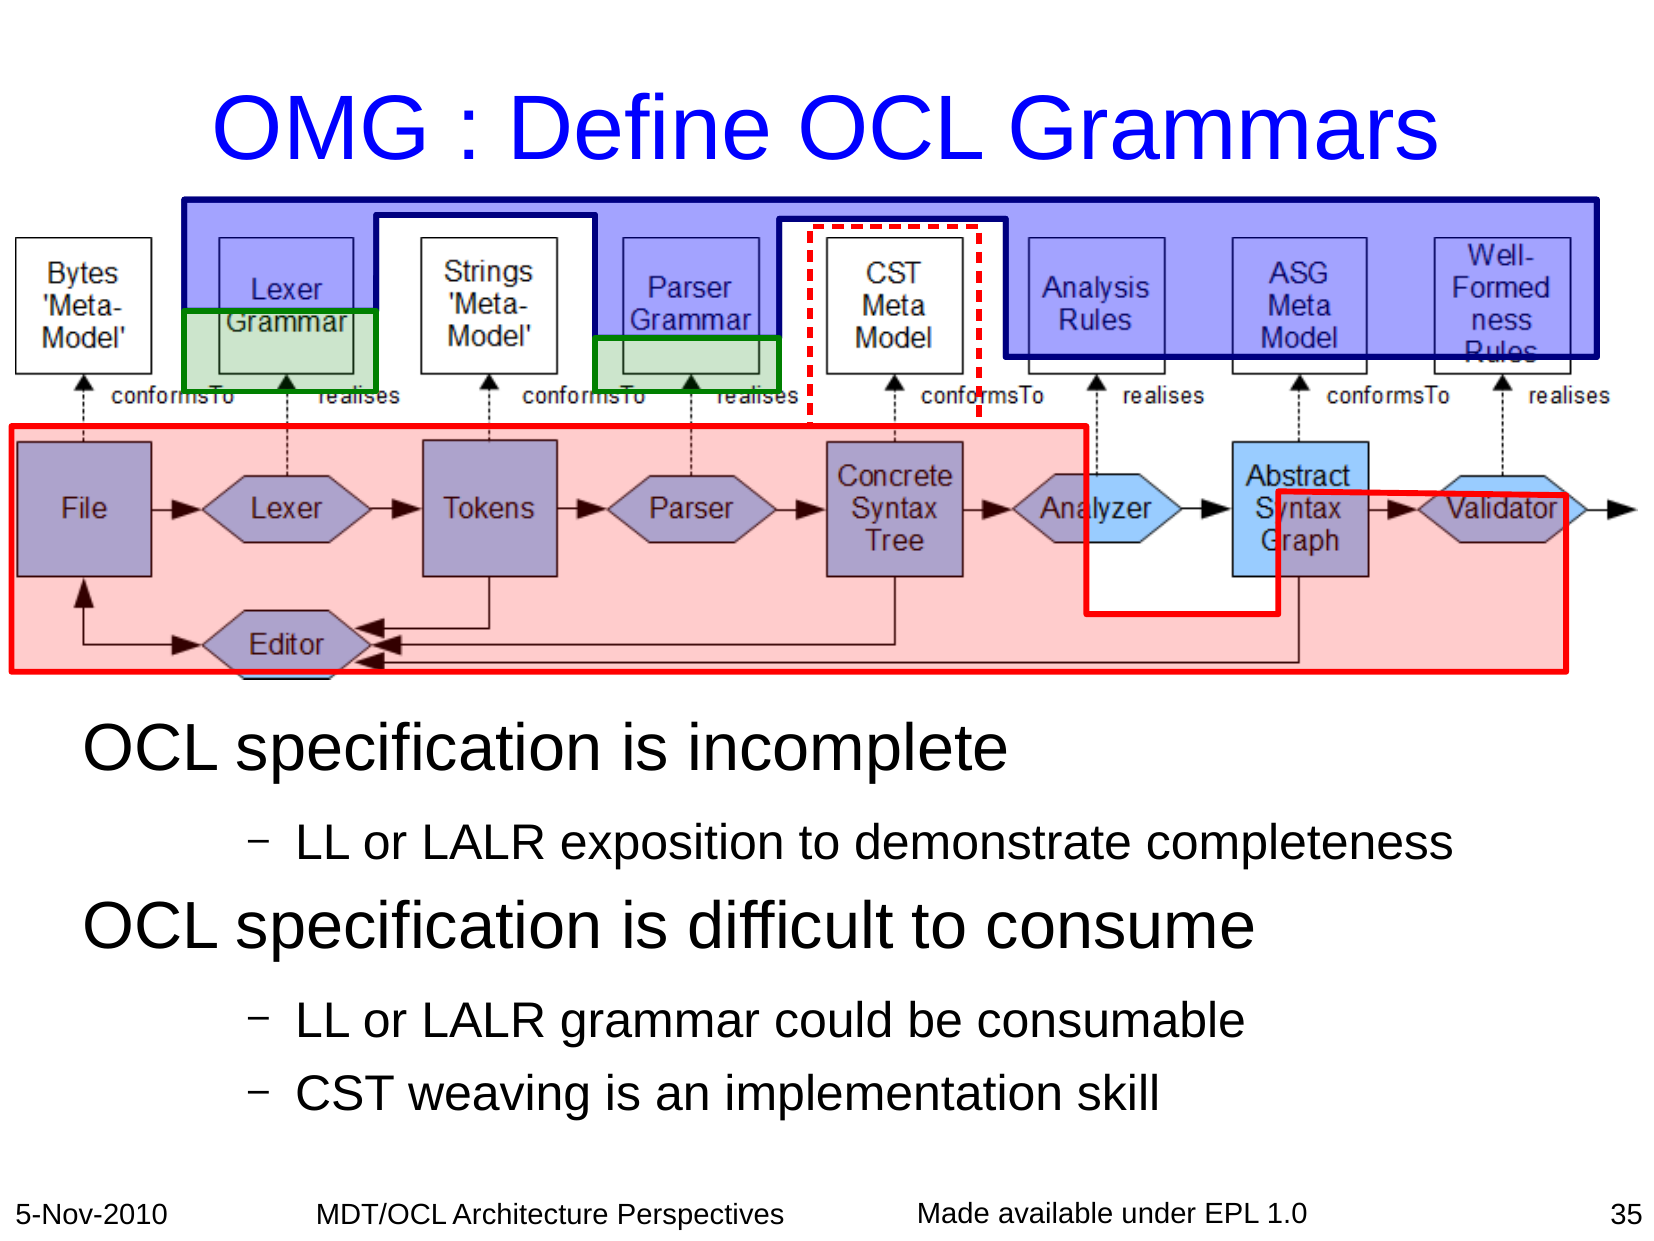

# OMG : Define OCL Grammars
OCL specification is incomplete
LL or LALR exposition to demonstrate completeness
OCL specification is difficult to consume
LL or LALR grammar could be consumable
CST weaving is an implementation skill
5-Nov-2010
MDT/OCL Architecture Perspectives
35